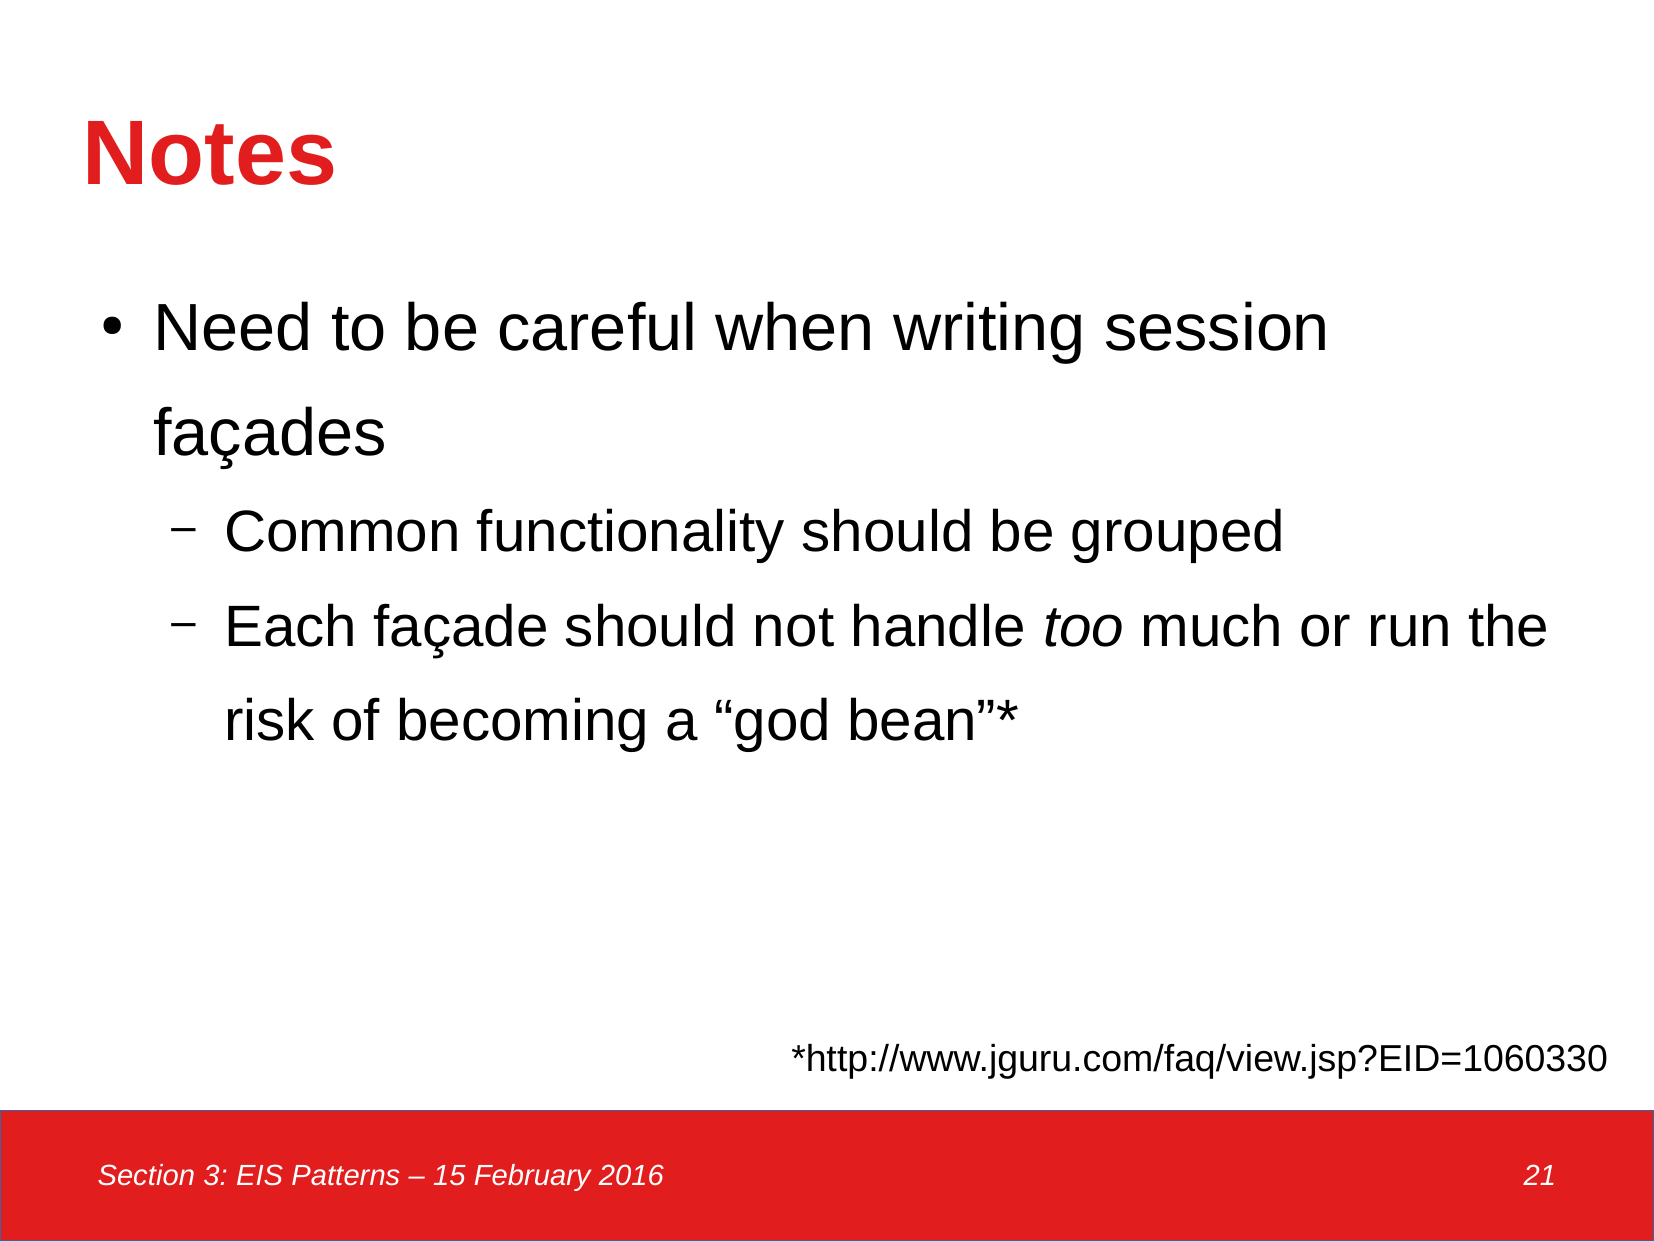

# Notes
Need to be careful when writing session façades
Common functionality should be grouped
Each façade should not handle too much or run the risk of becoming a “god bean”*
*http://www.jguru.com/faq/view.jsp?EID=1060330